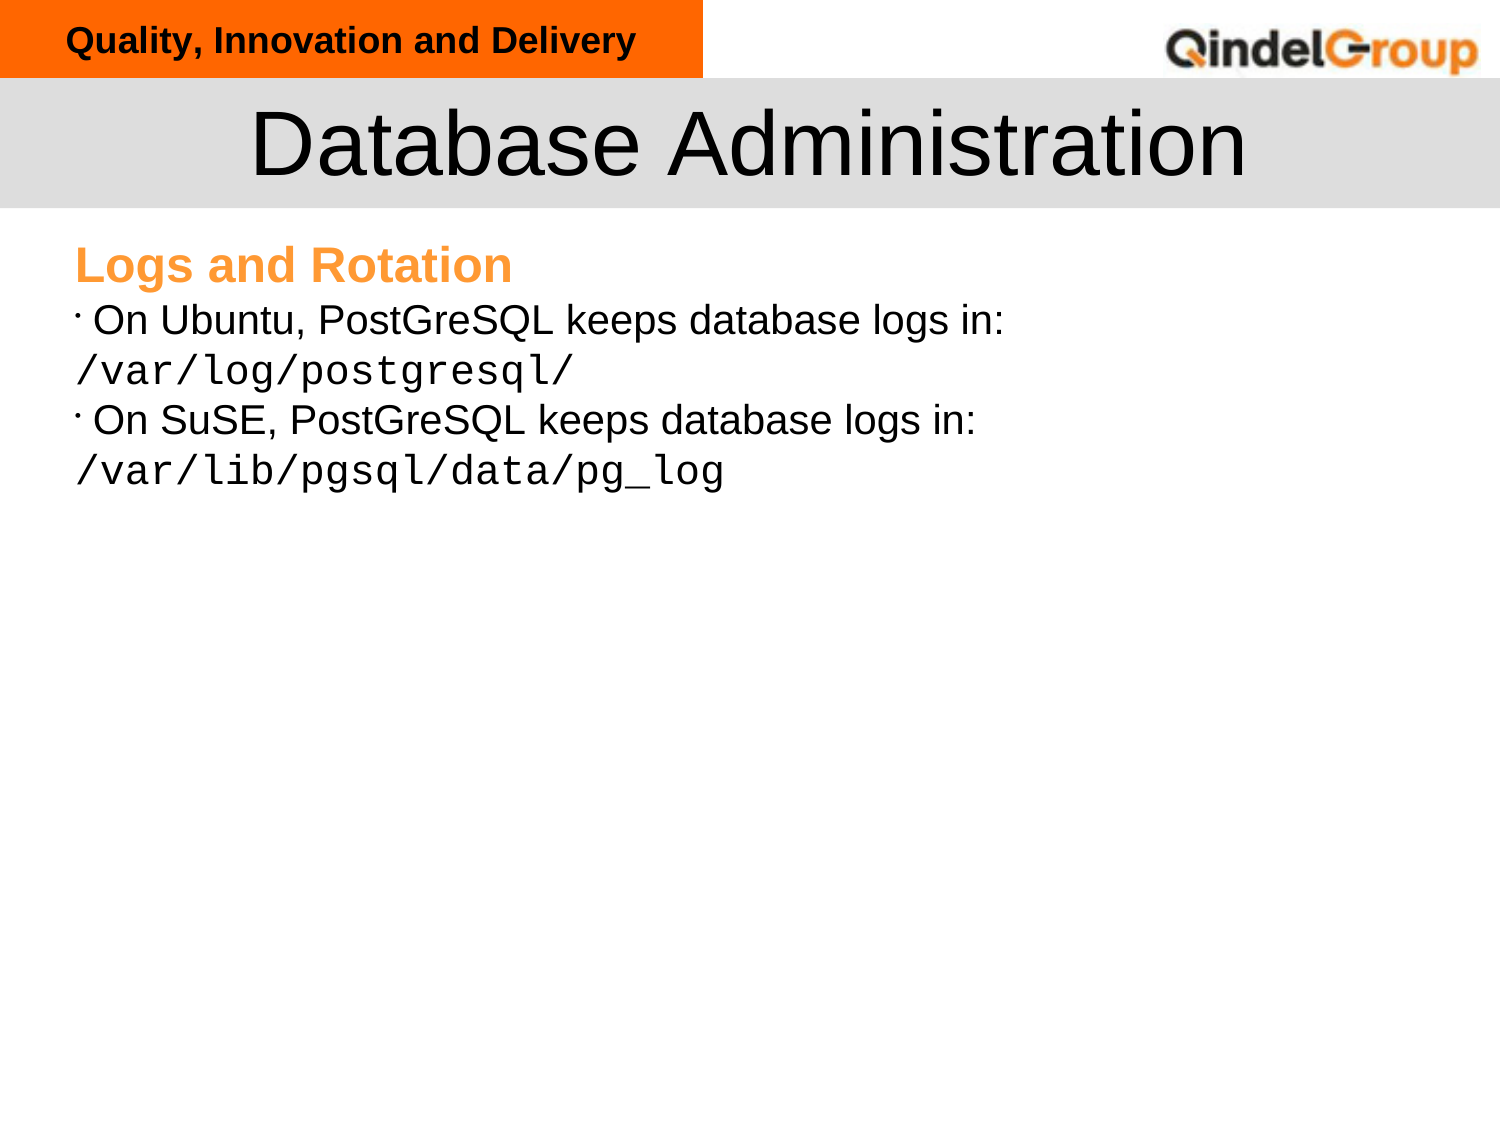

# Database Administration
Logs and Rotation
 On Ubuntu, PostGreSQL keeps database logs in: /var/log/postgresql/
 On SuSE, PostGreSQL keeps database logs in: /var/lib/pgsql/data/pg_log